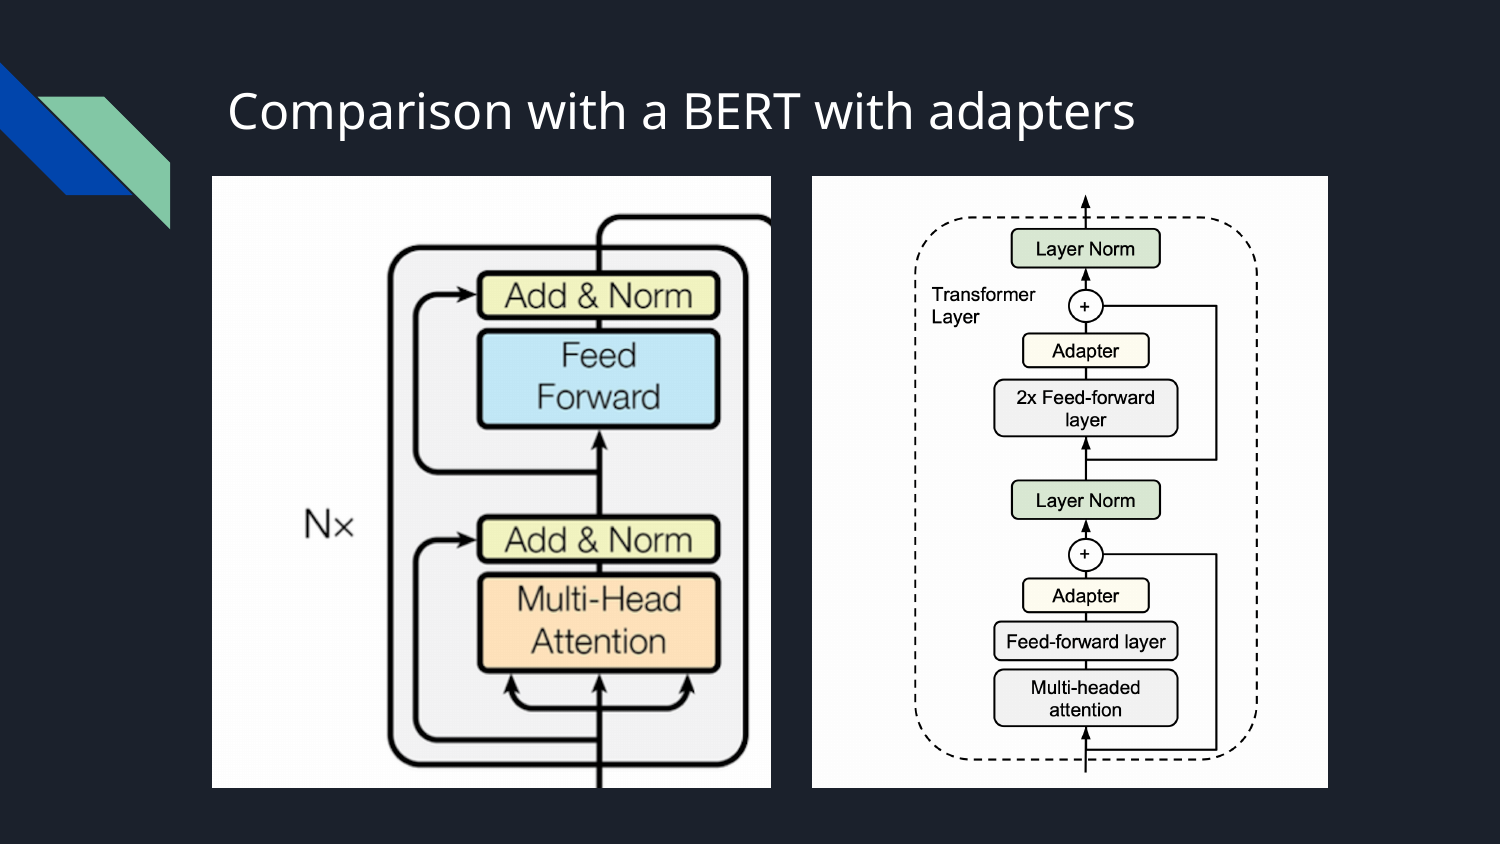

# Comparison with a BERT with adapters